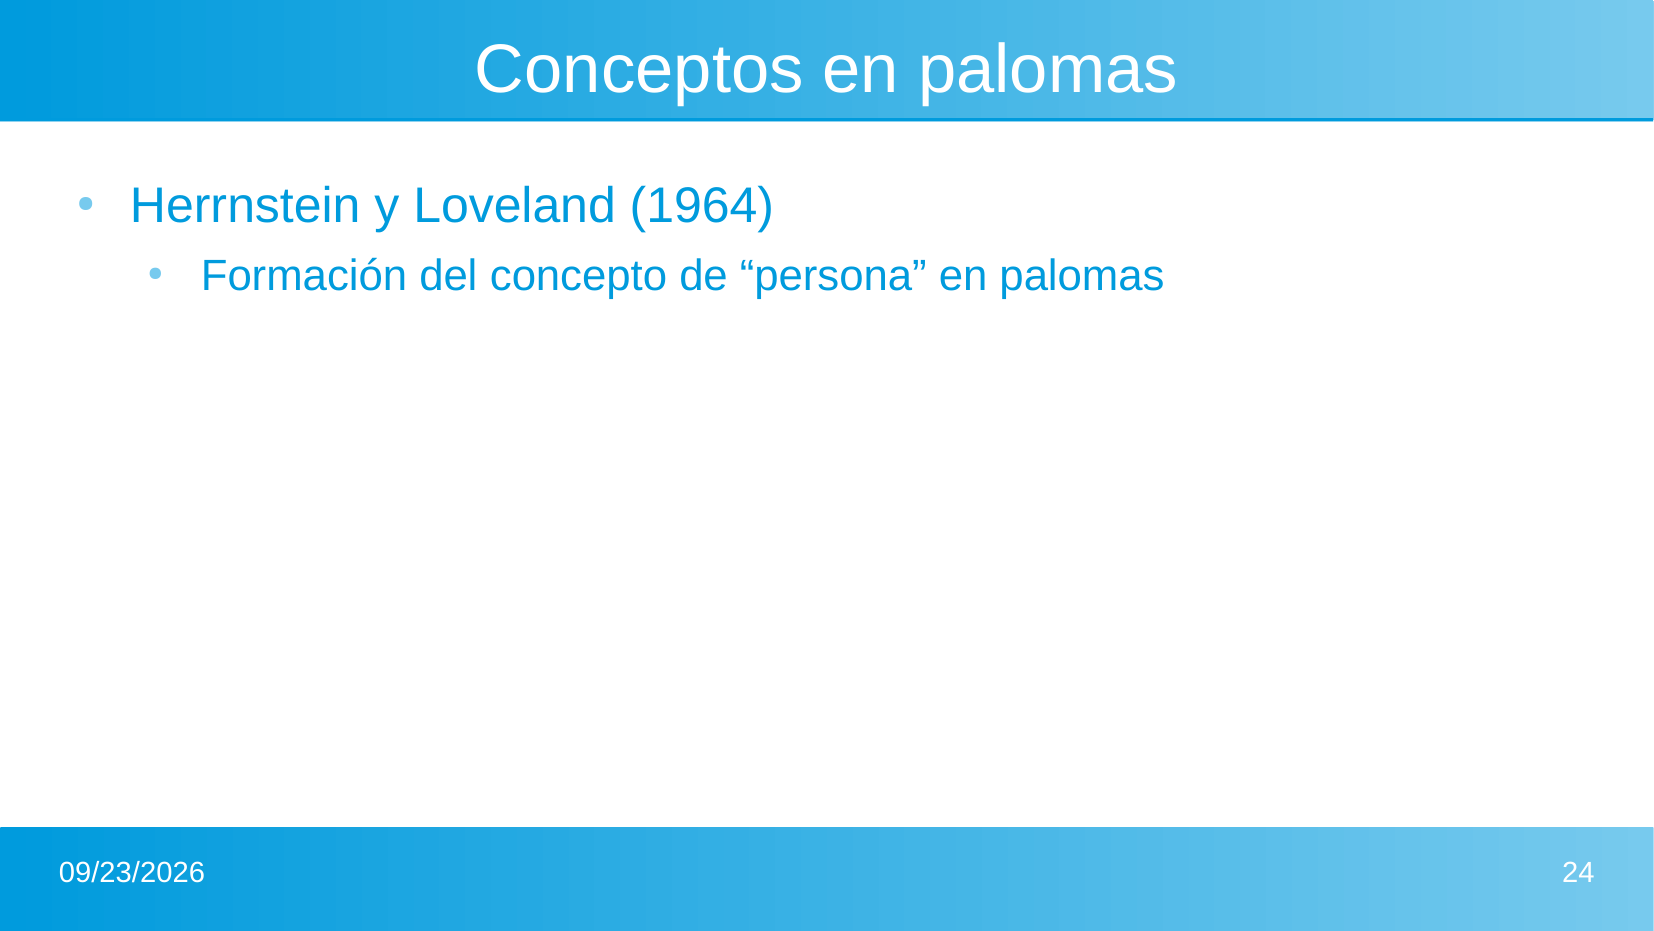

# Conceptos en palomas
Herrnstein y Loveland (1964)
Formación del concepto de “persona” en palomas
24